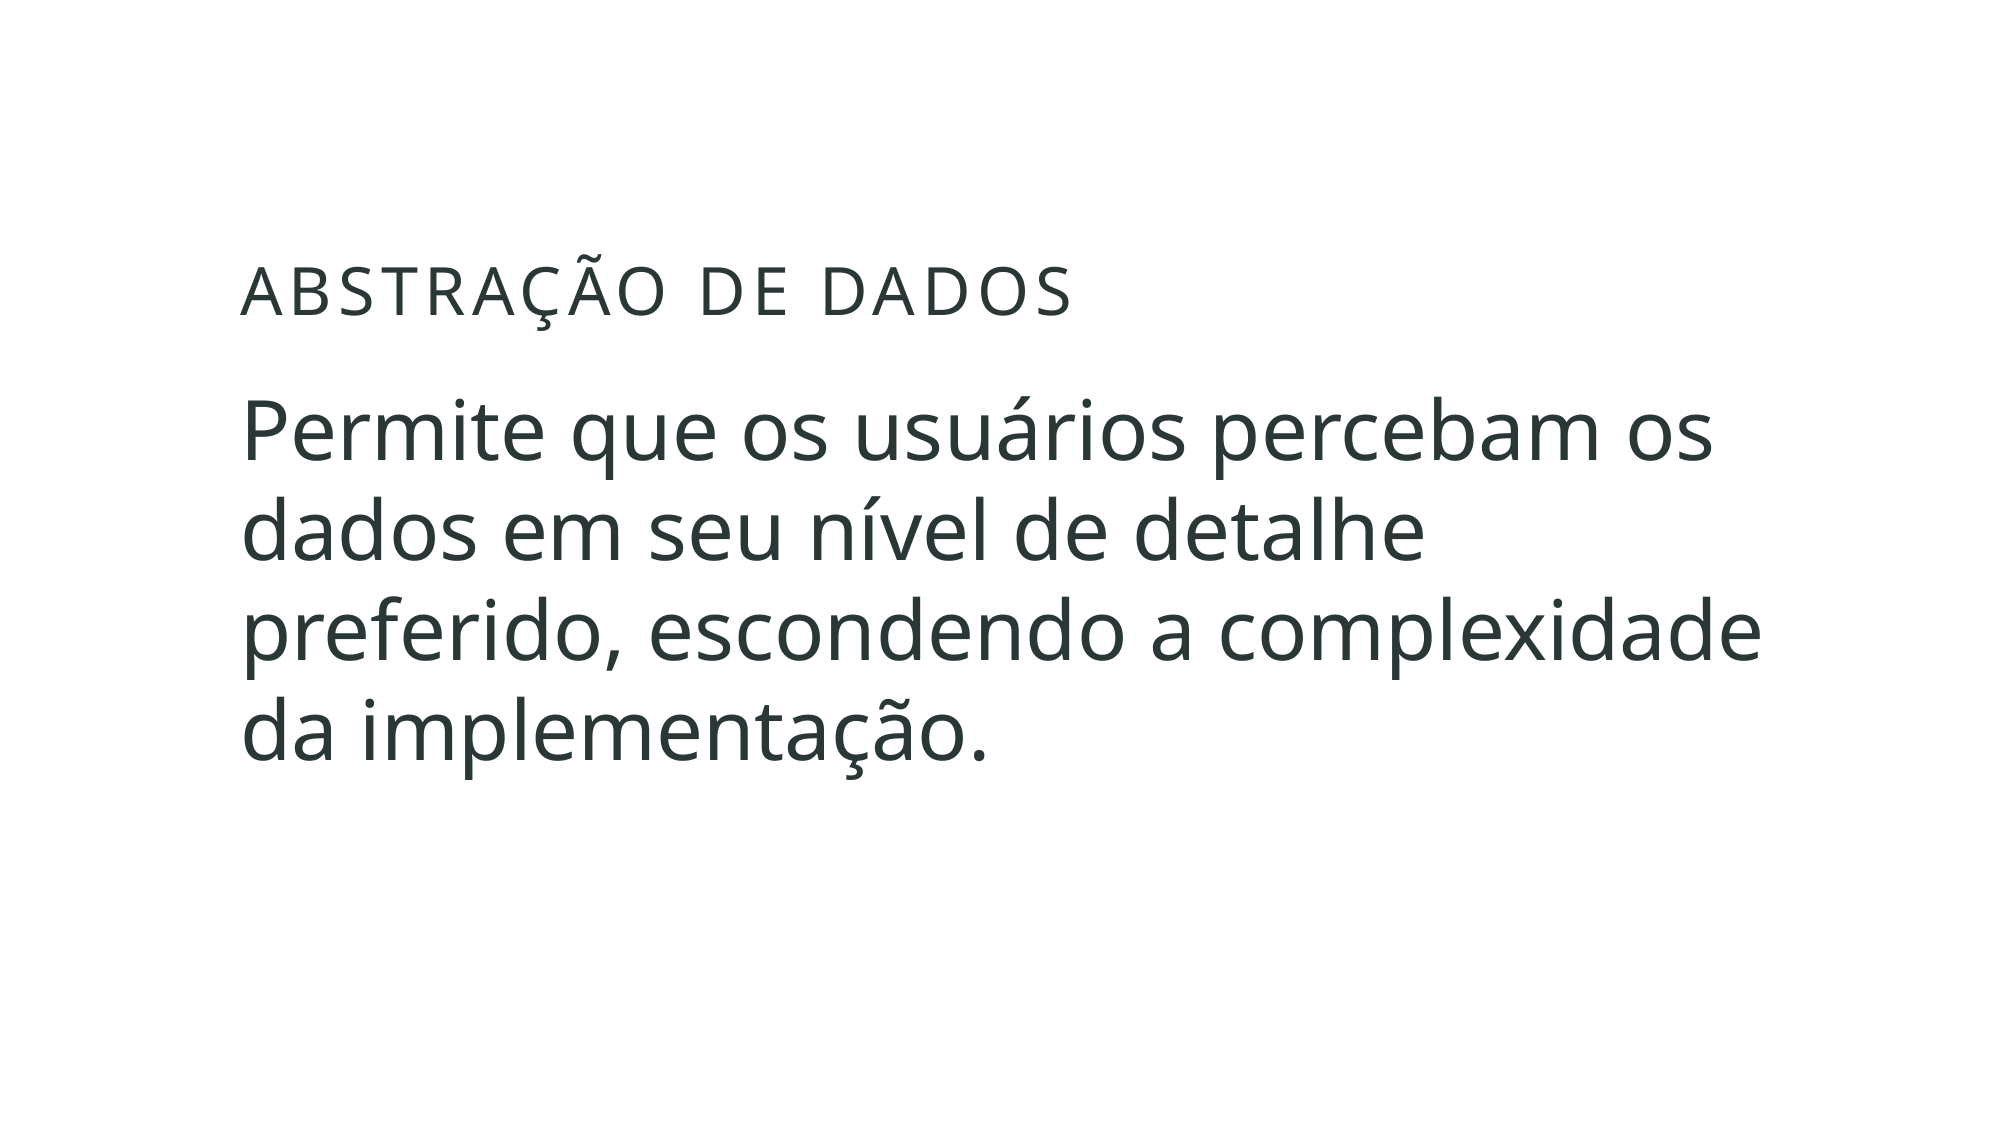

# Abstração de dados
Permite que os usuários percebam os dados em seu nível de detalhe preferido, escondendo a complexidade da implementação.